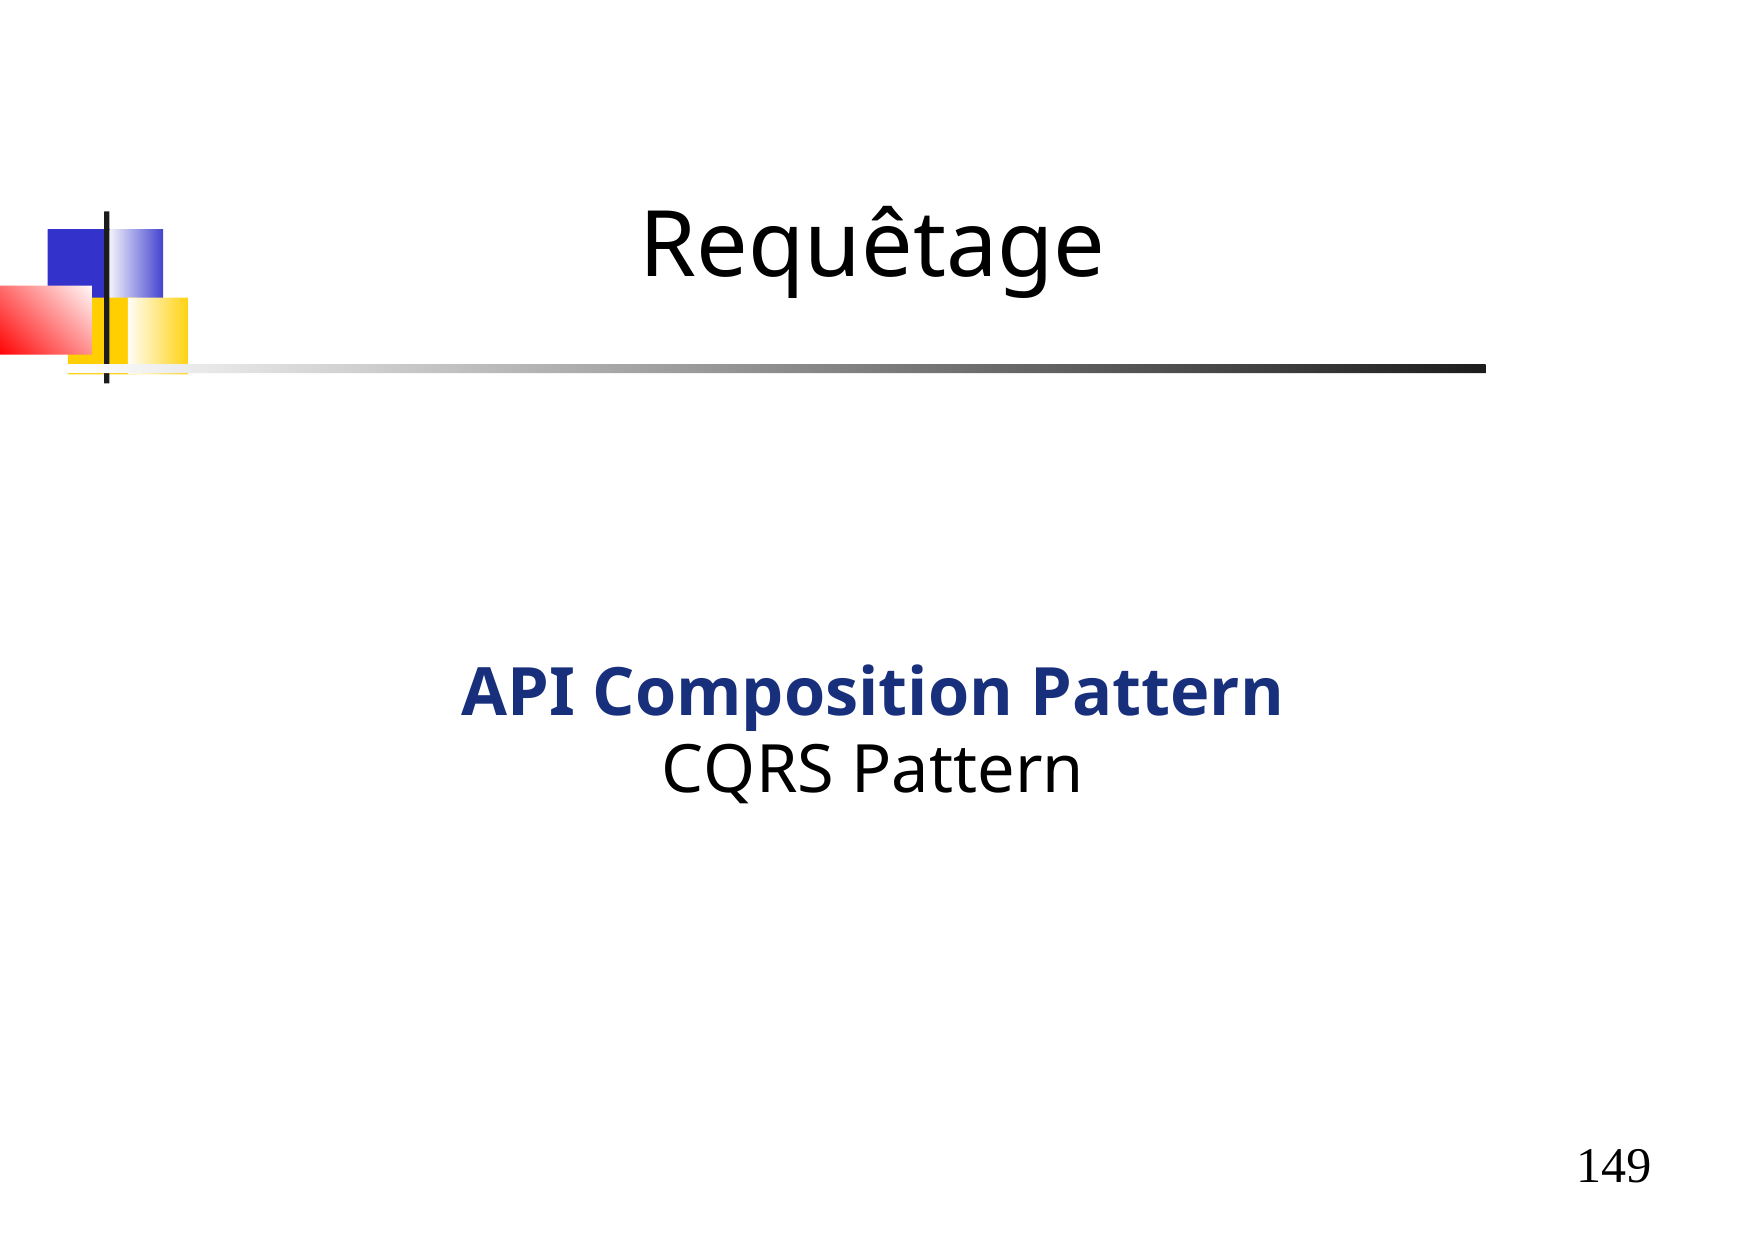

Requêtage
# API Composition Pattern
CQRS Pattern